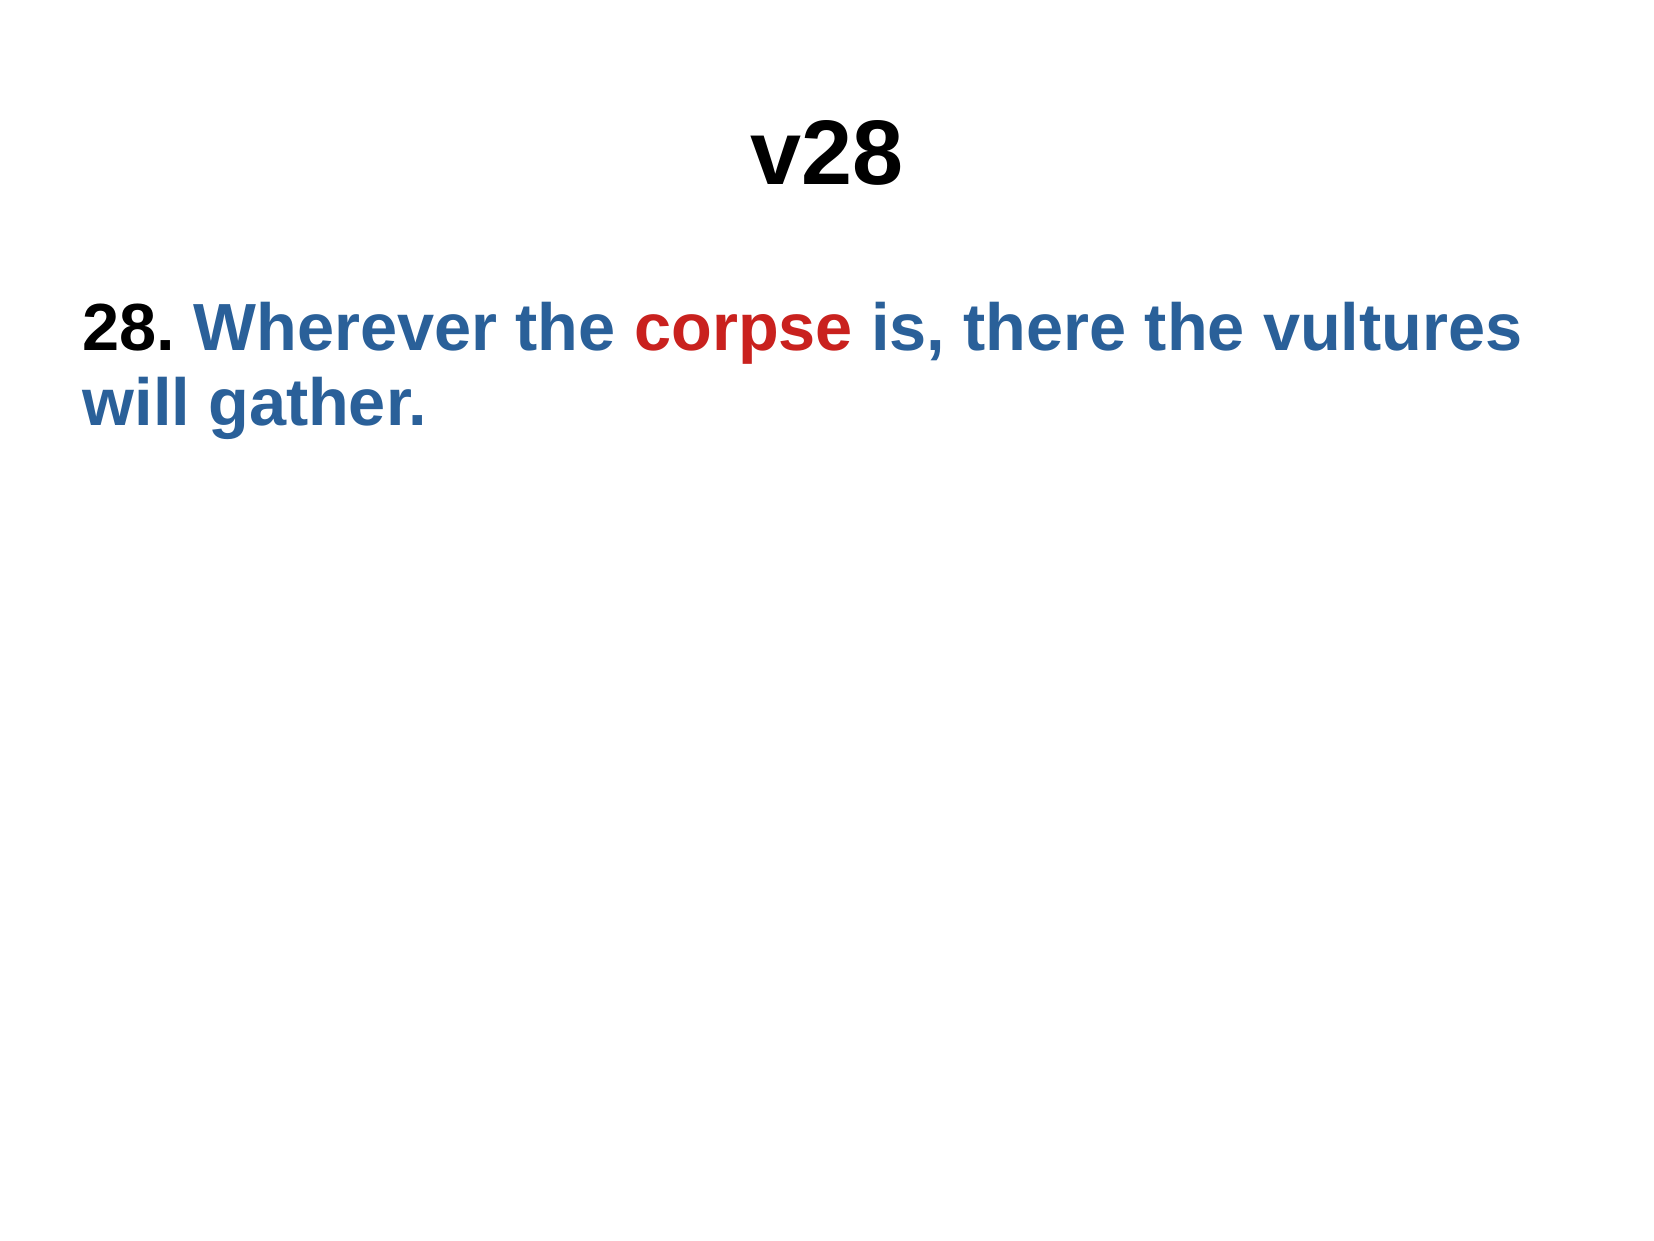

# v28
28. Wherever the corpse is, there the vultures will gather.